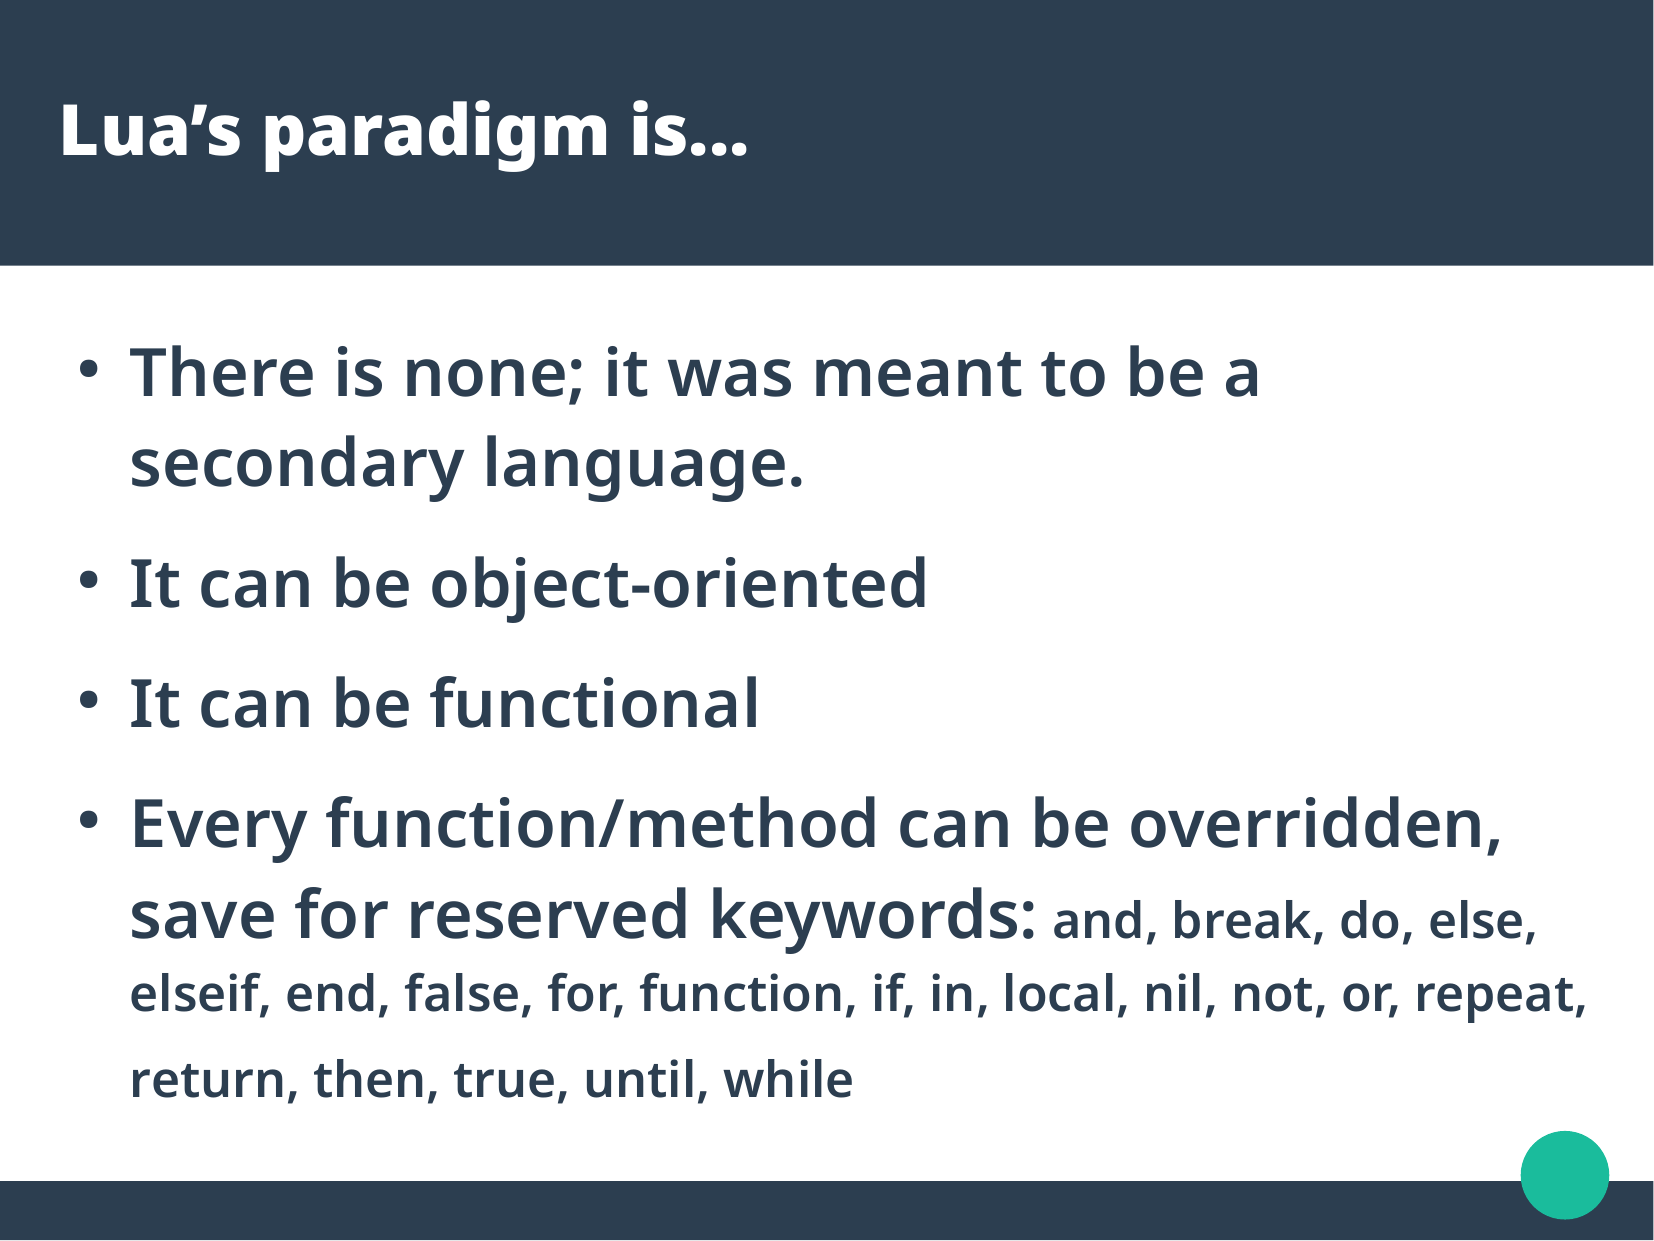

# Lua’s paradigm is...
There is none; it was meant to be a secondary language.
It can be object-oriented
It can be functional
Every function/method can be overridden, save for reserved keywords: and, break, do, else, elseif, end, false, for, function, if, in, local, nil, not, or, repeat, return, then, true, until, while